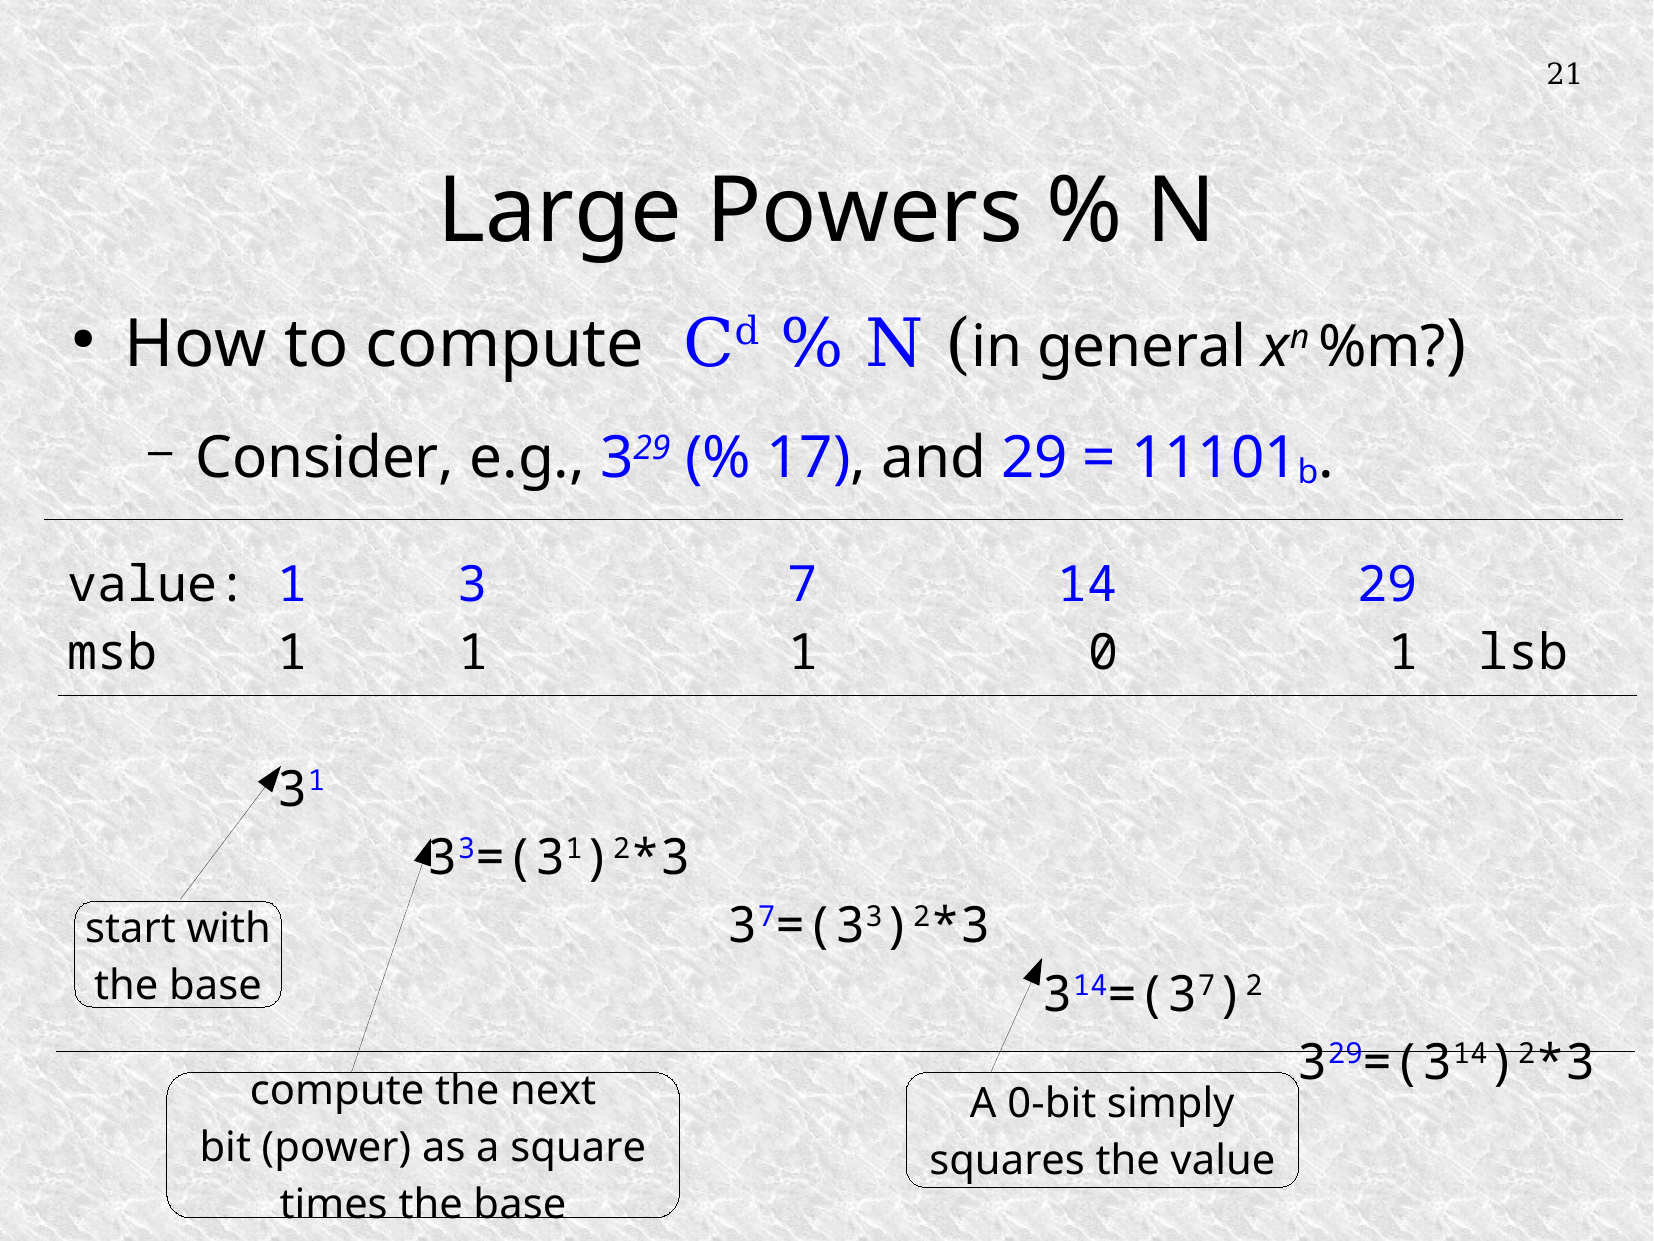

21
# Large Powers % N
How to compute Cd % N (in general xn %m?)
Consider, e.g., 329 (% 17), and 29 = 11101b.
value: 1 3 7 14 29
msb 1 1 1 0 1 lsb
 31
 33=(31)2*3
 37=(33)2*3
						 			 314=(37)2
 329=(314)2*3
start with
the base
compute the next
bit (power) as a square
times the base
A 0-bit simply
squares the value